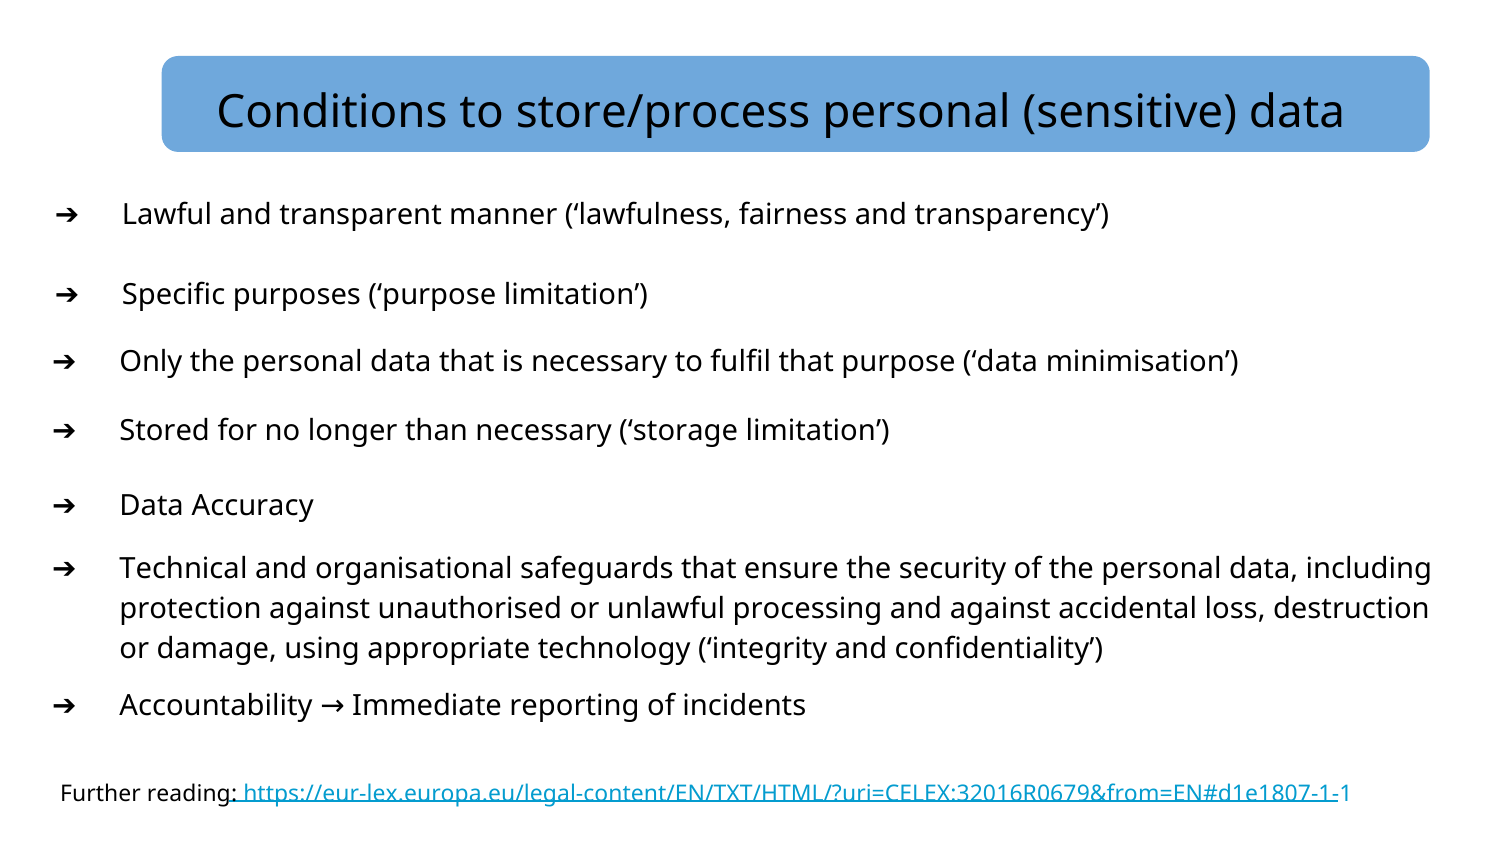

Conditions to store/process personal (sensitive) data
➔
Lawful and transparent manner (‘lawfulness, fairness and transparency’)
➔
Specific purposes (‘purpose limitation’)
➔
Only the personal data that is necessary to fulfil that purpose (‘data minimisation’)
➔
Stored for no longer than necessary (‘storage limitation’)
➔
Data Accuracy
➔
Technical and organisational safeguards that ensure the security of the personal data, including
protection against unauthorised or unlawful processing and against accidental loss, destruction
or damage, using appropriate technology (‘integrity and confidentiality’)
➔
Accountability → Immediate reporting of incidents
Further reading: https://eur-lex.europa.eu/legal-content/EN/TXT/HTML/?uri=CELEX:32016R0679&from=EN#d1e1807-1-1